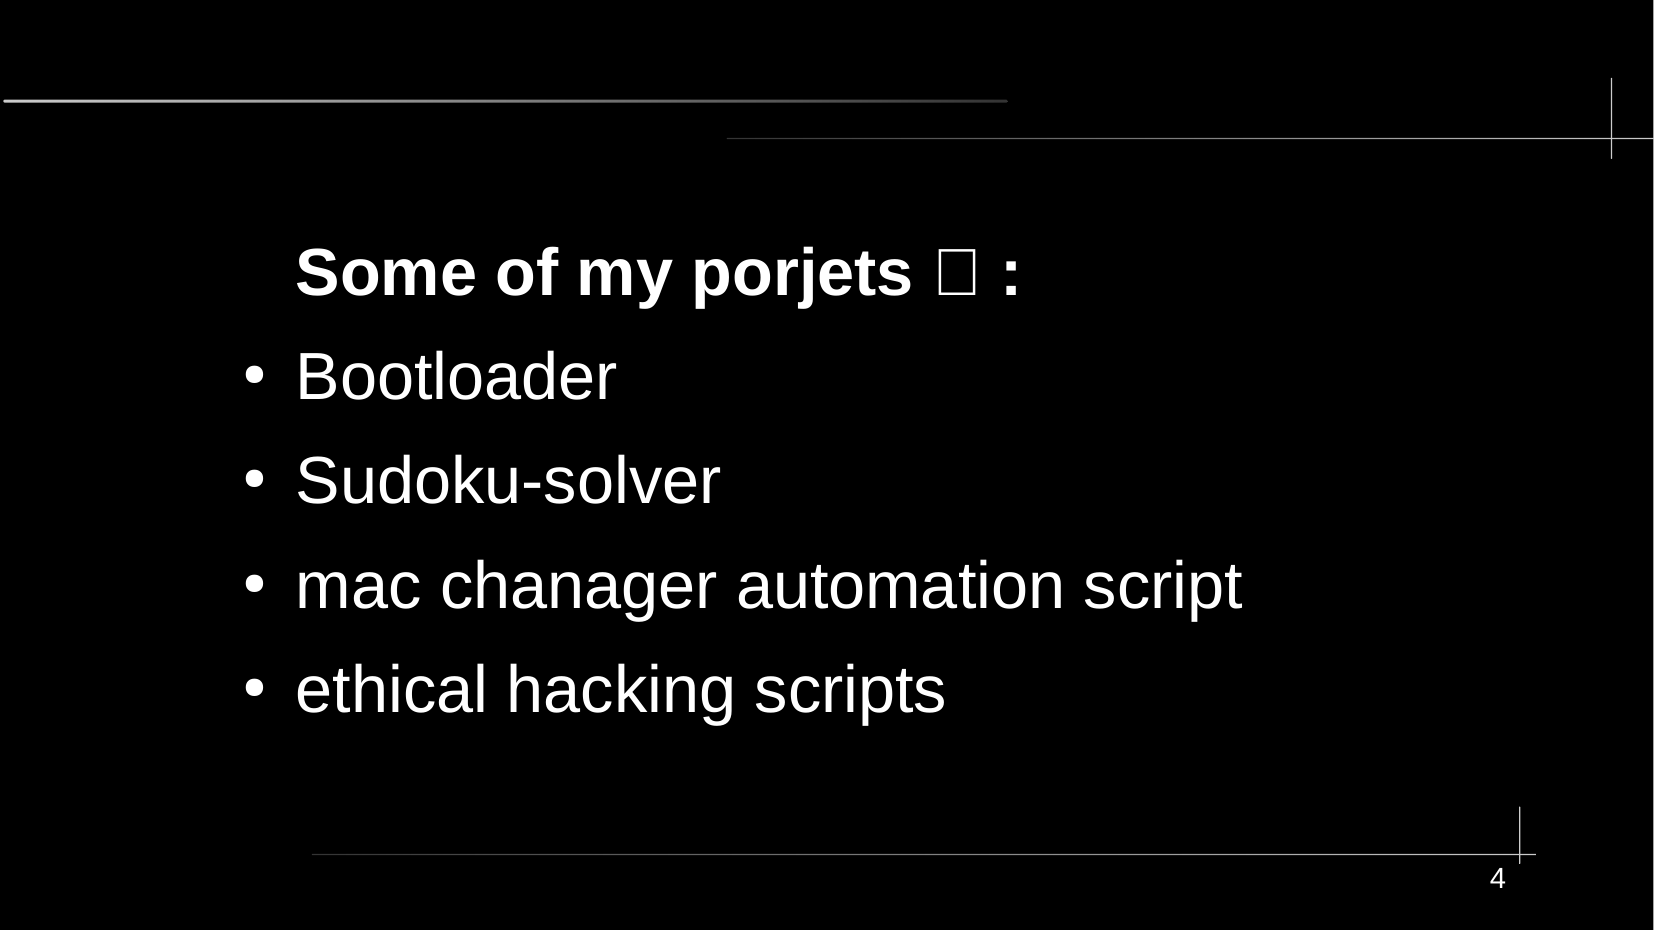

# Some of my porjets  :
Bootloader
Sudoku-solver
mac chanager automation script
ethical hacking scripts
4